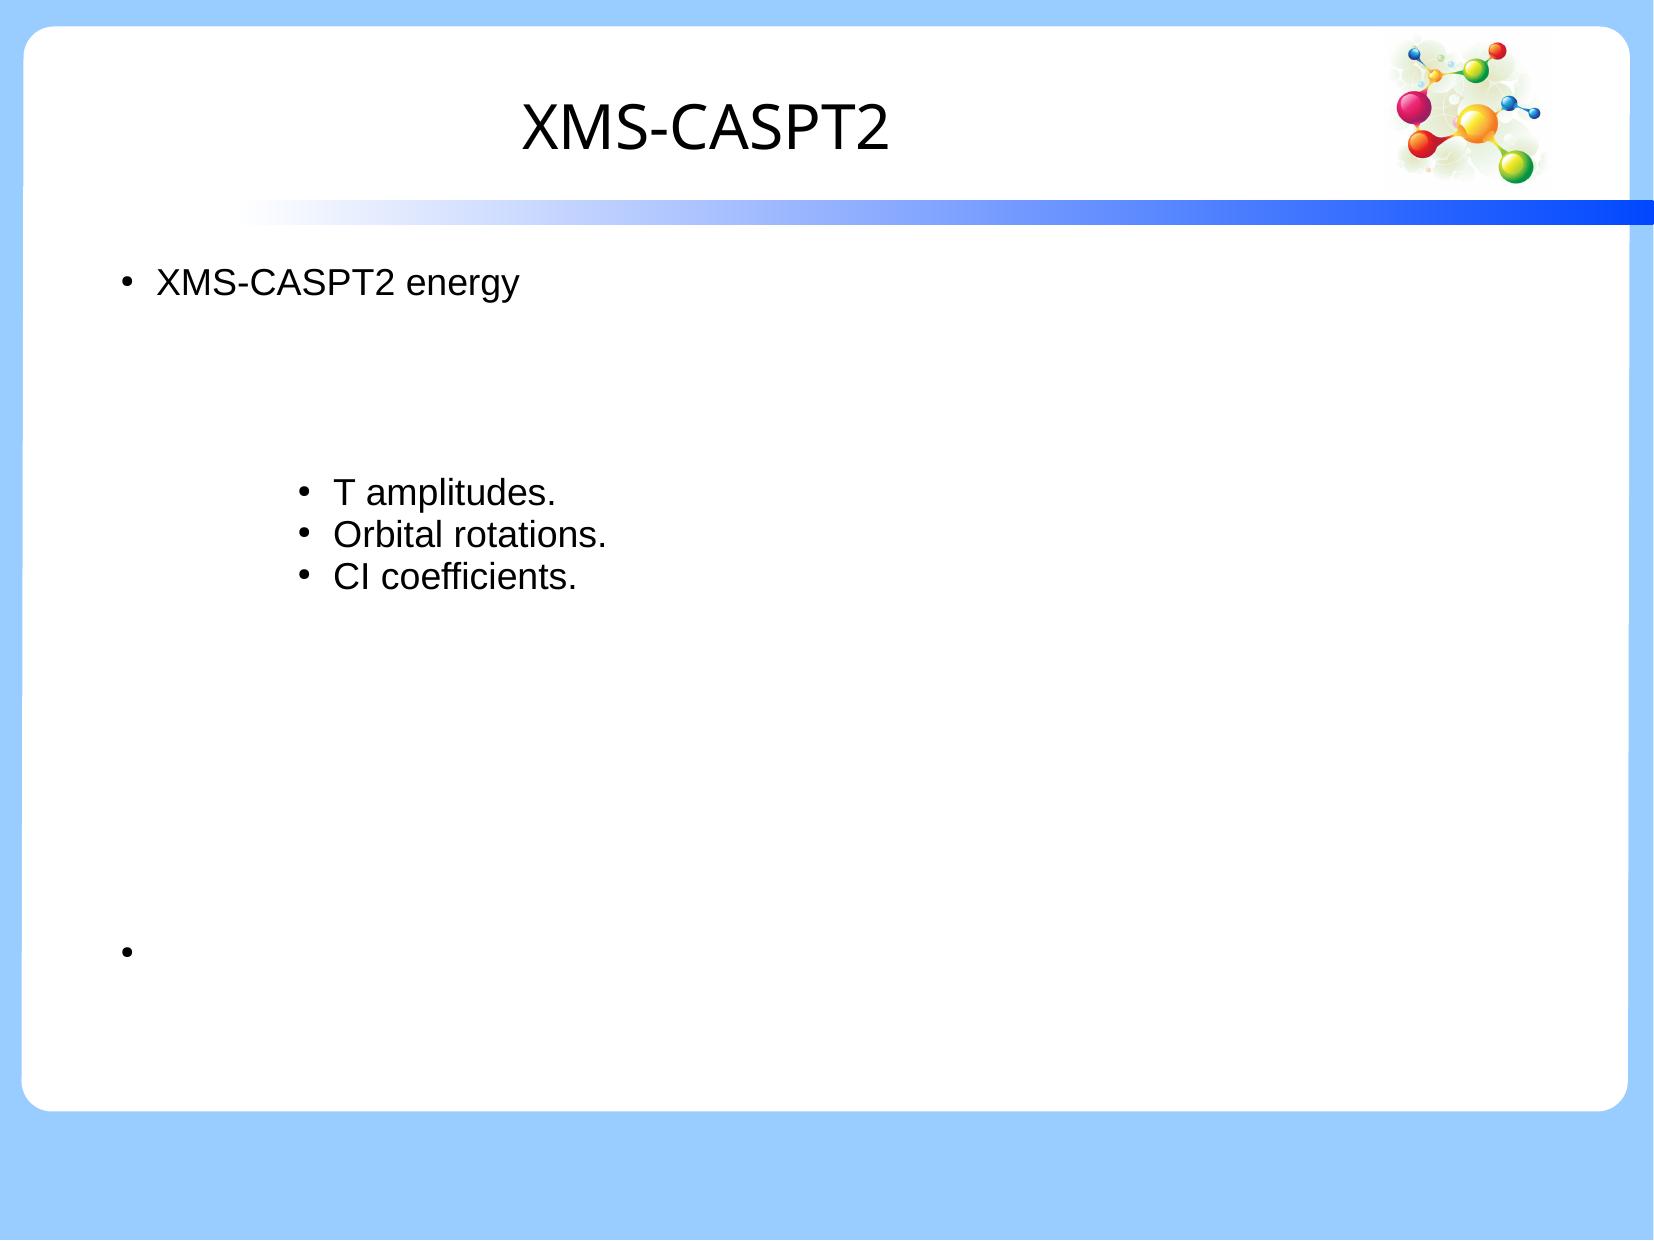

# XMS-CASPT2
XMS-CASPT2 energy
T amplitudes.
Orbital rotations.
CI coefficients.